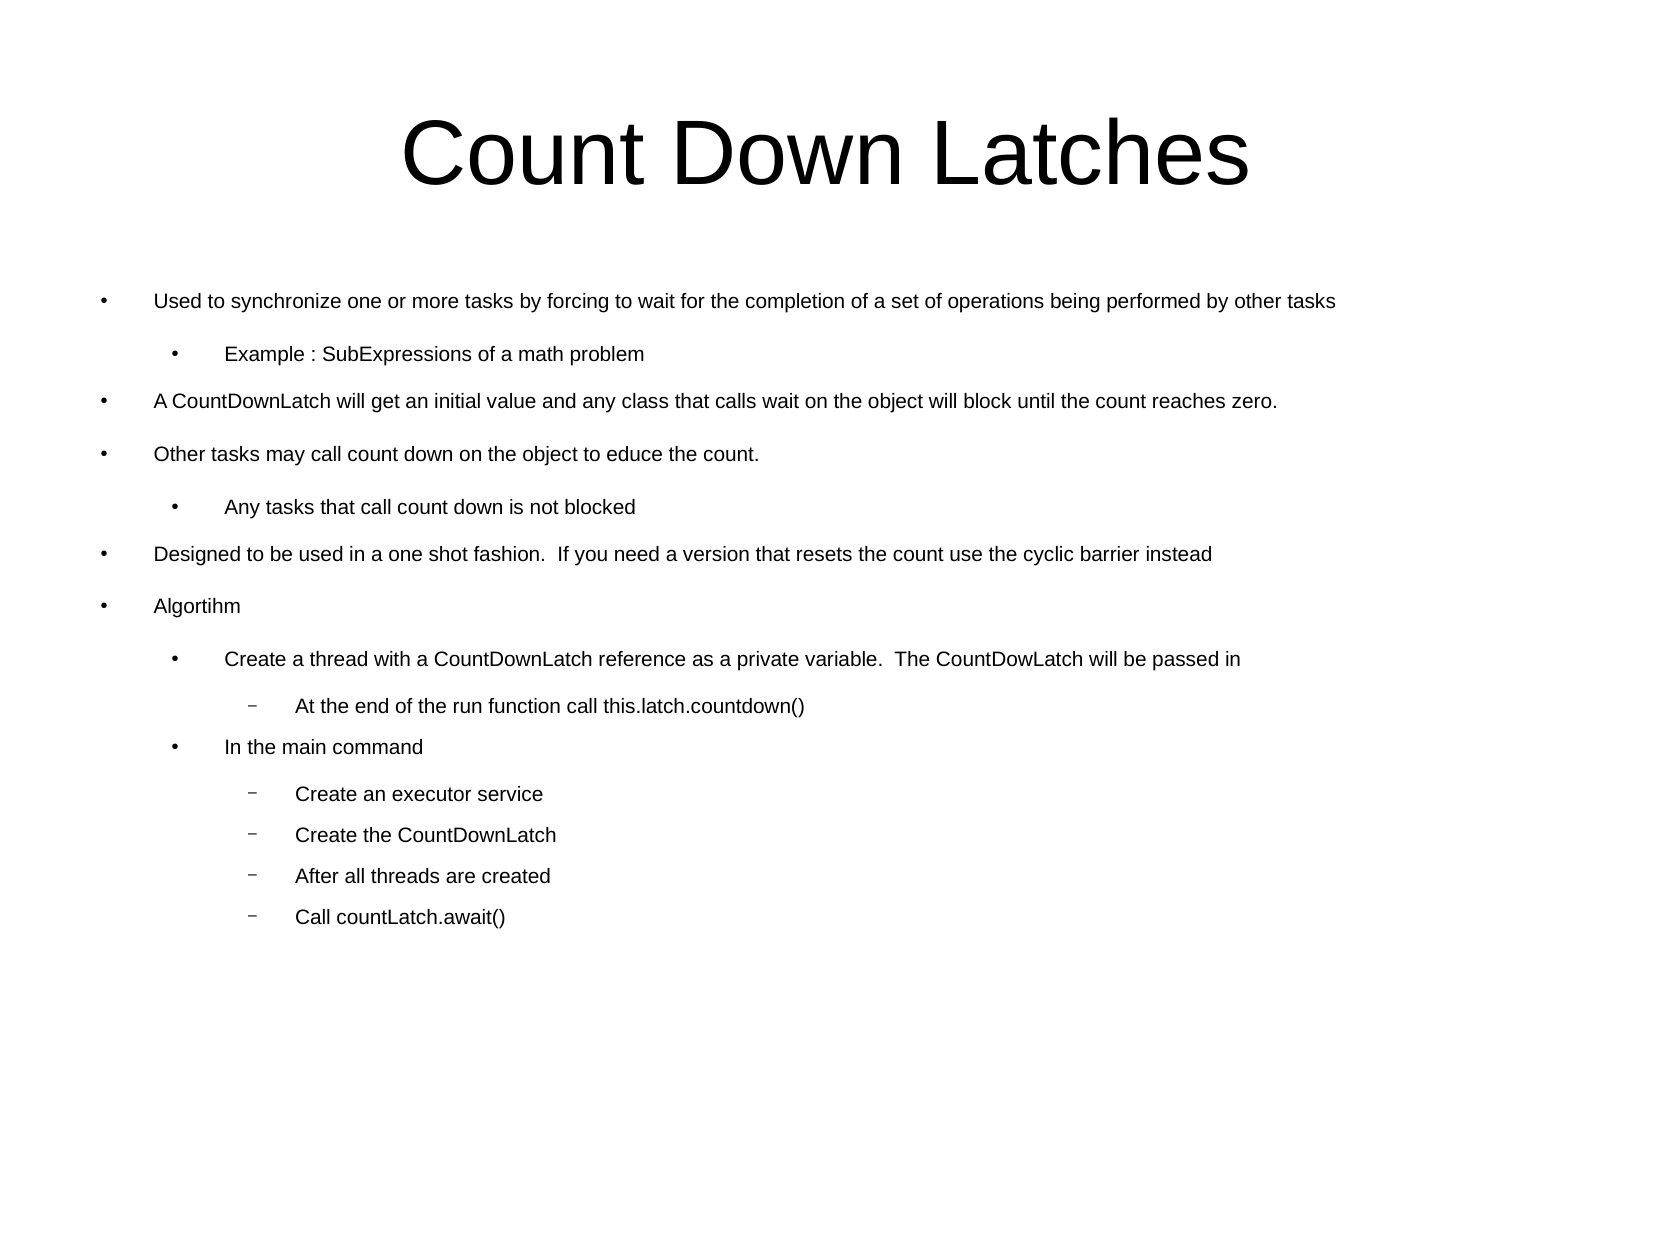

# Count Down Latches
Used to synchronize one or more tasks by forcing to wait for the completion of a set of operations being performed by other tasks
Example : SubExpressions of a math problem
A CountDownLatch will get an initial value and any class that calls wait on the object will block until the count reaches zero.
Other tasks may call count down on the object to educe the count.
Any tasks that call count down is not blocked
Designed to be used in a one shot fashion. If you need a version that resets the count use the cyclic barrier instead
Algortihm
Create a thread with a CountDownLatch reference as a private variable. The CountDowLatch will be passed in
At the end of the run function call this.latch.countdown()
In the main command
Create an executor service
Create the CountDownLatch
After all threads are created
Call countLatch.await()